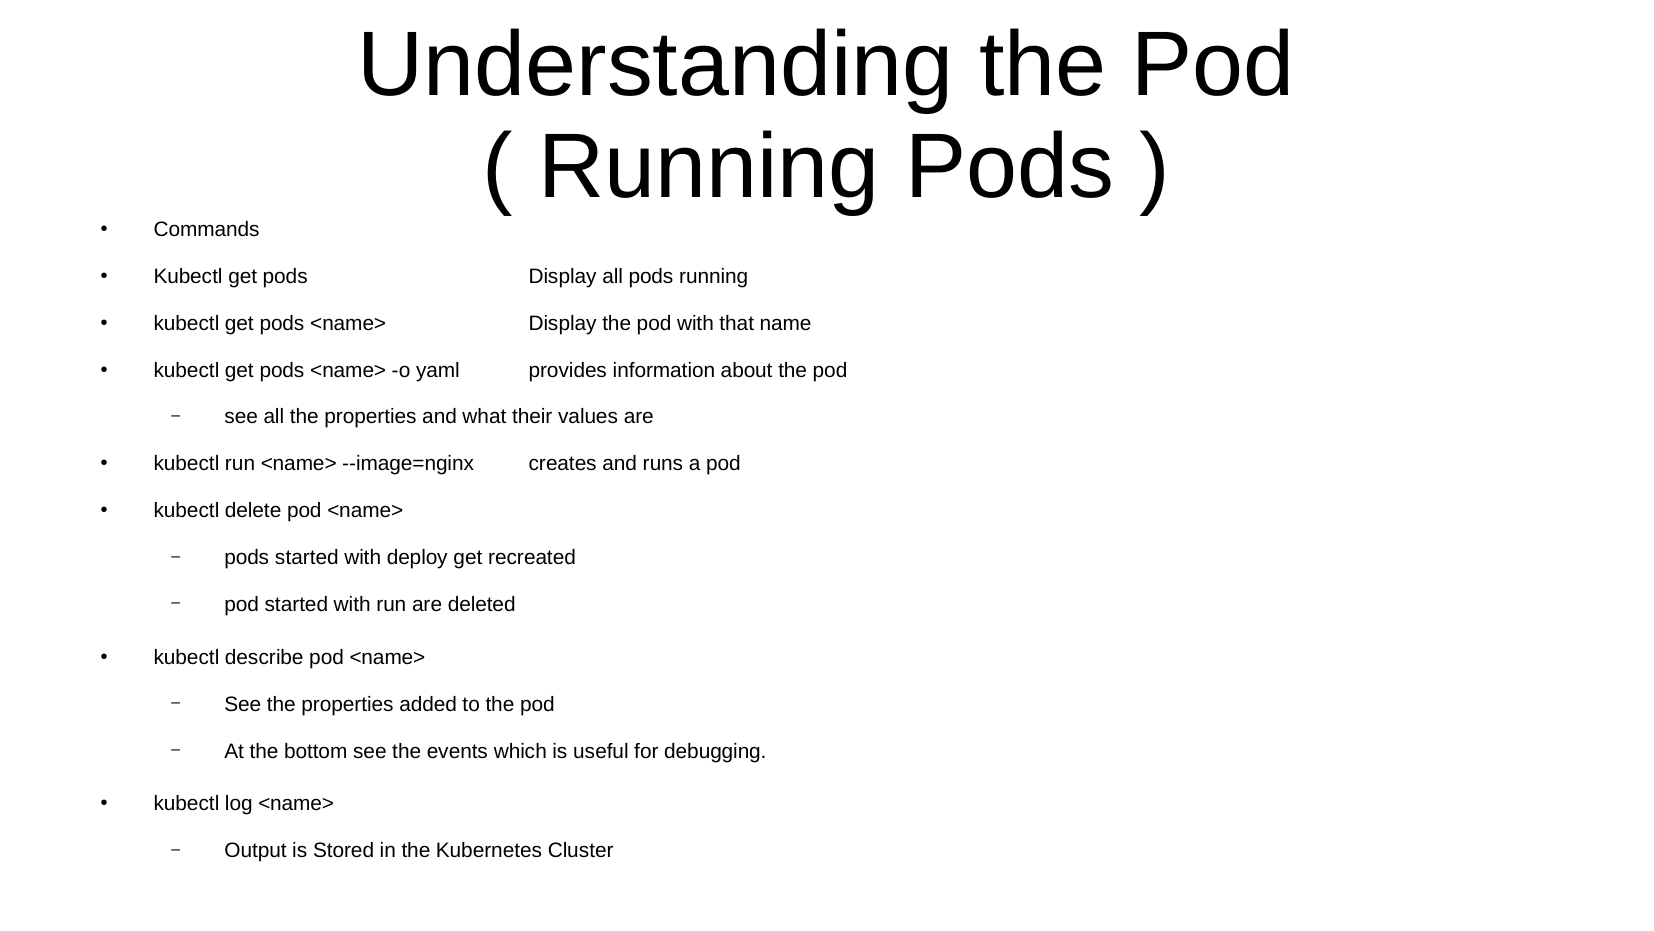

# Understanding the Pod ( Running Pods )
Commands
Kubectl get pods			Display all pods running
kubectl get pods <name>		Display the pod with that name
kubectl get pods <name> -o yaml	provides information about the pod
see all the properties and what their values are
kubectl run <name> --image=nginx	creates and runs a pod
kubectl delete pod <name>
pods started with deploy get recreated
pod started with run are deleted
kubectl describe pod <name>
See the properties added to the pod
At the bottom see the events which is useful for debugging.
kubectl log <name>
Output is Stored in the Kubernetes Cluster